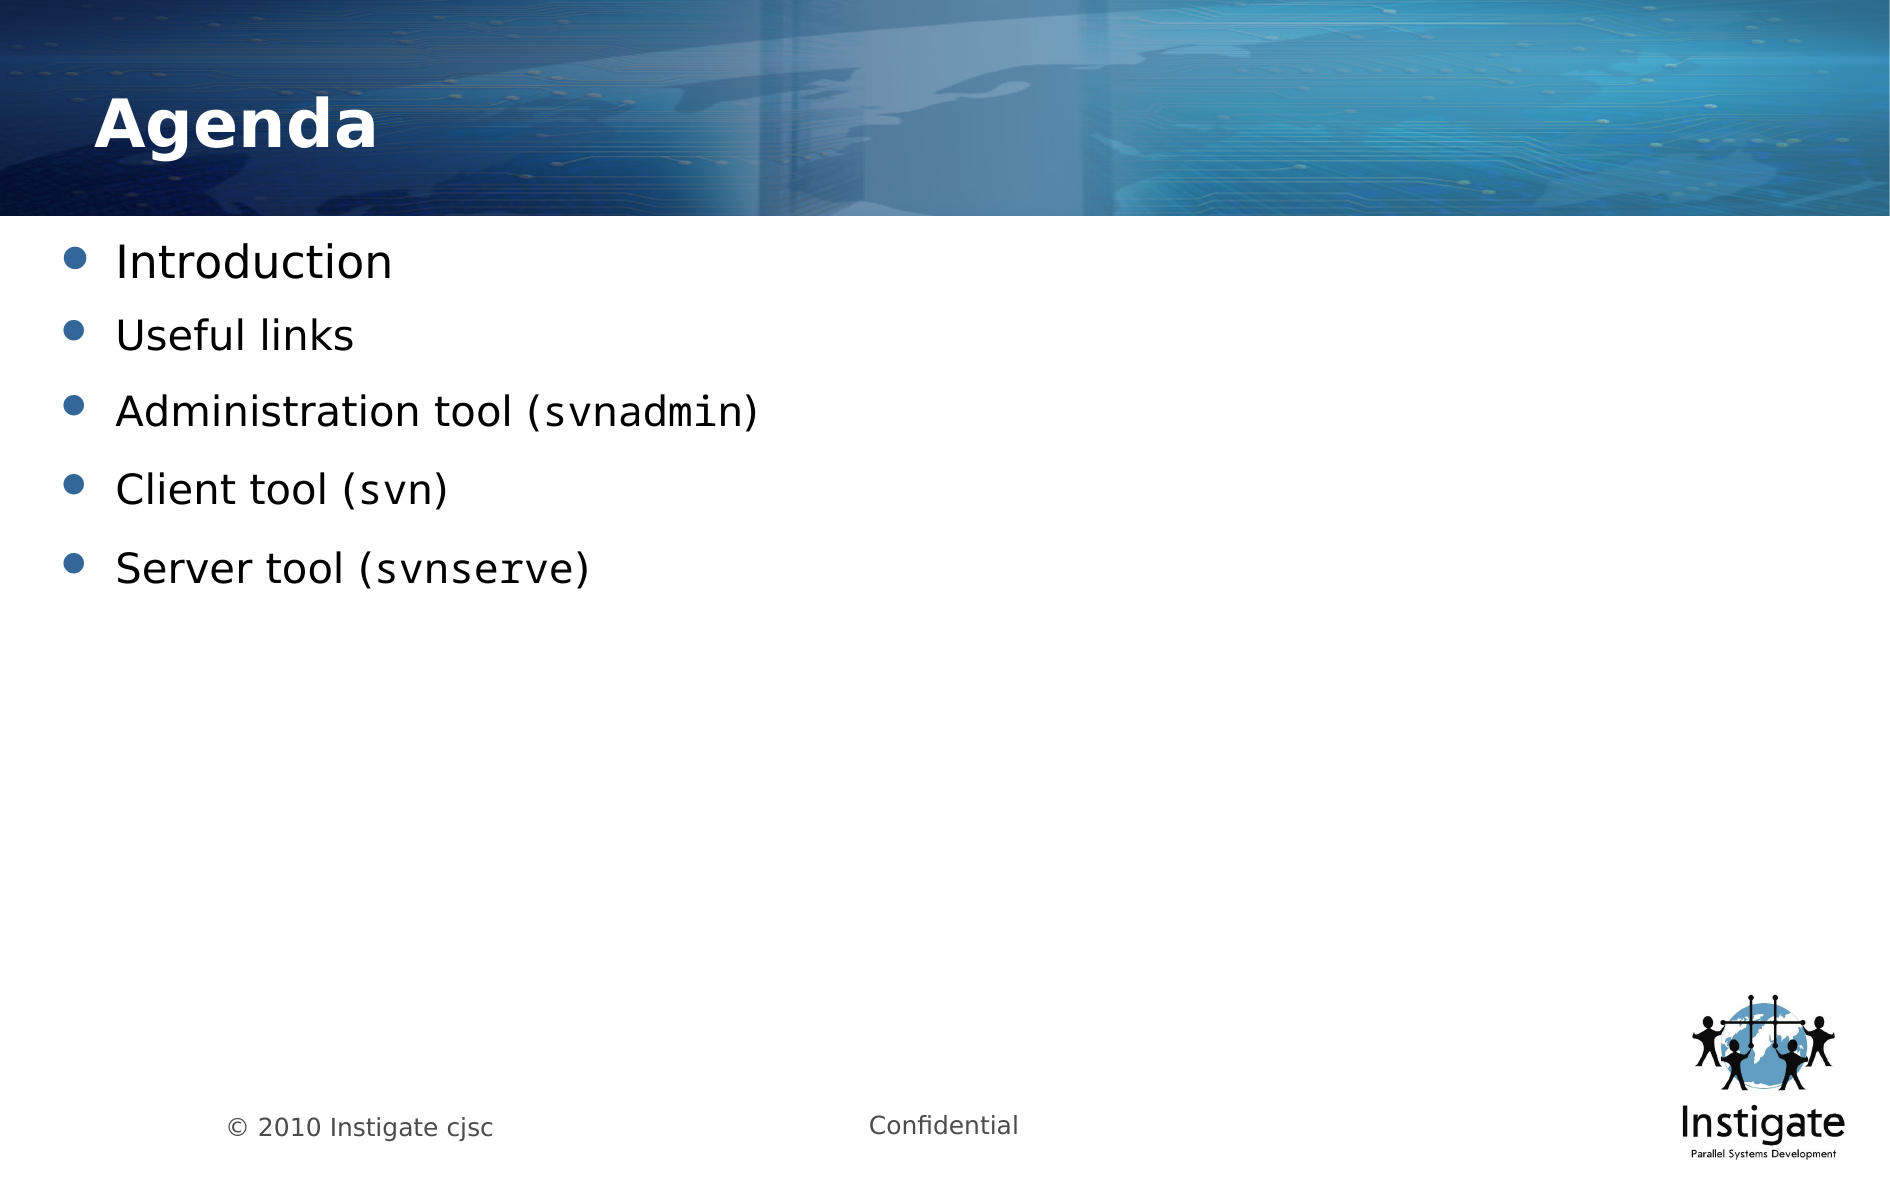

Agenda
# Introduction
Useful links
Administration tool (svnadmin)
Client tool (svn)
Server tool (svnserve)